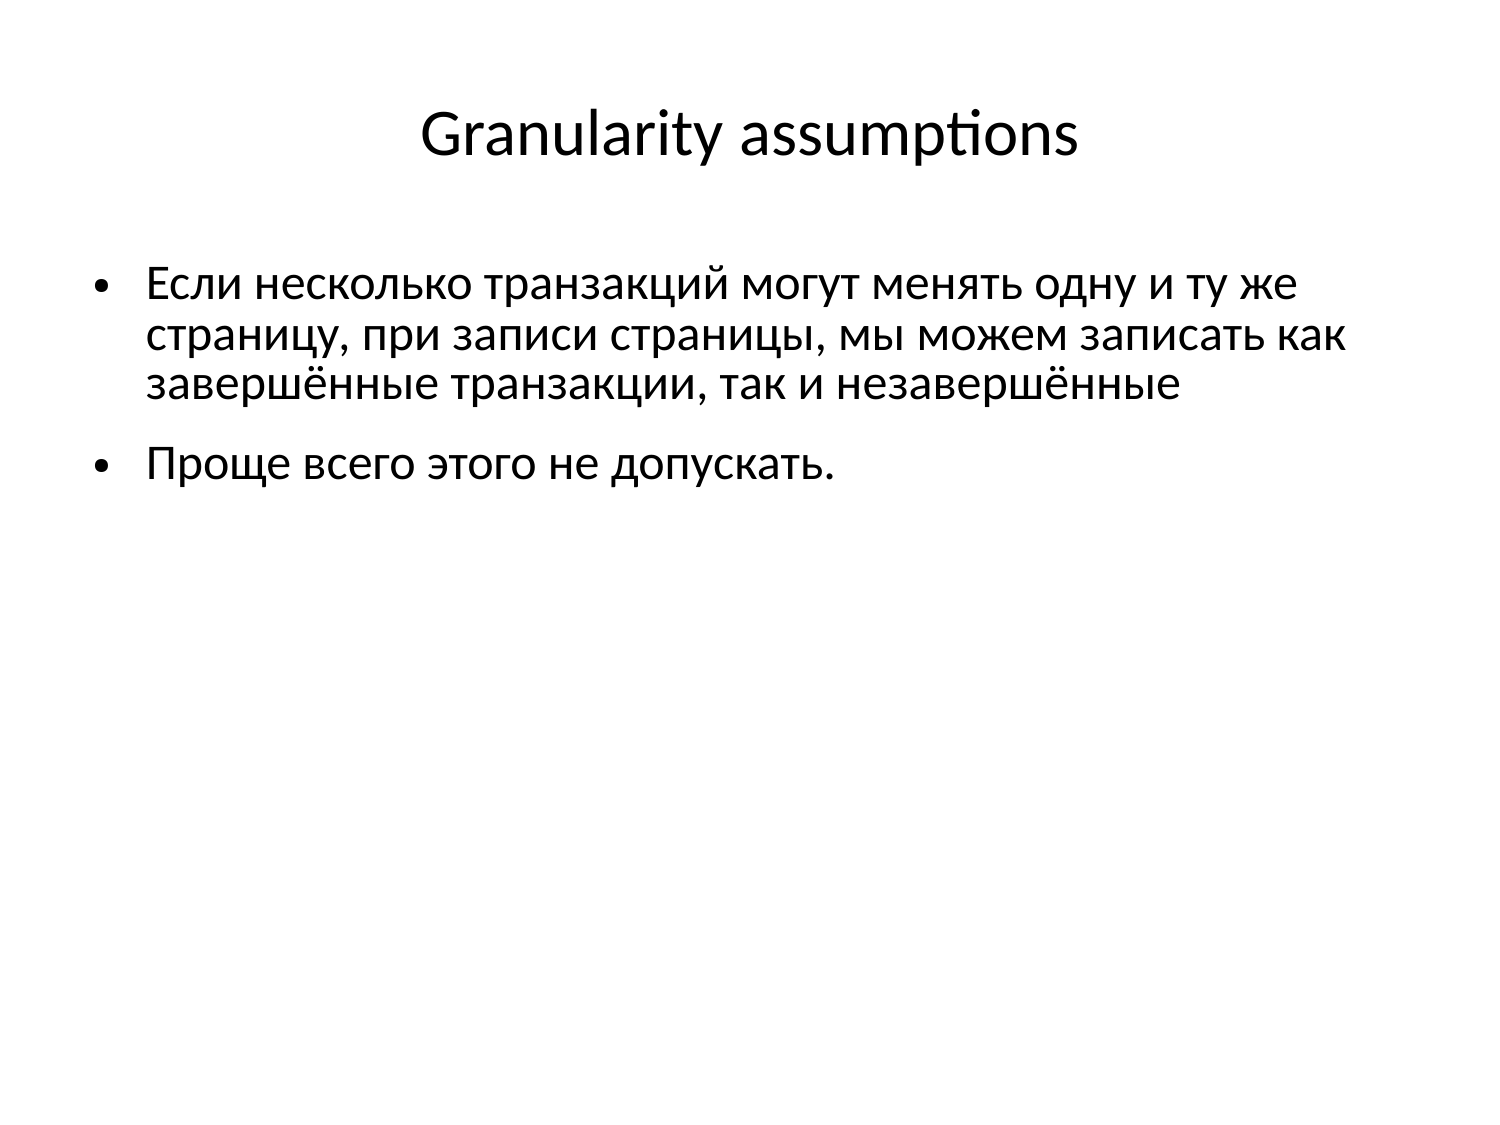

# Granularity assumptions
Если несколько транзакций могут менять одну и ту же страницу, при записи страницы, мы можем записать как завершённые транзакции, так и незавершённые
Проще всего этого не допускать.